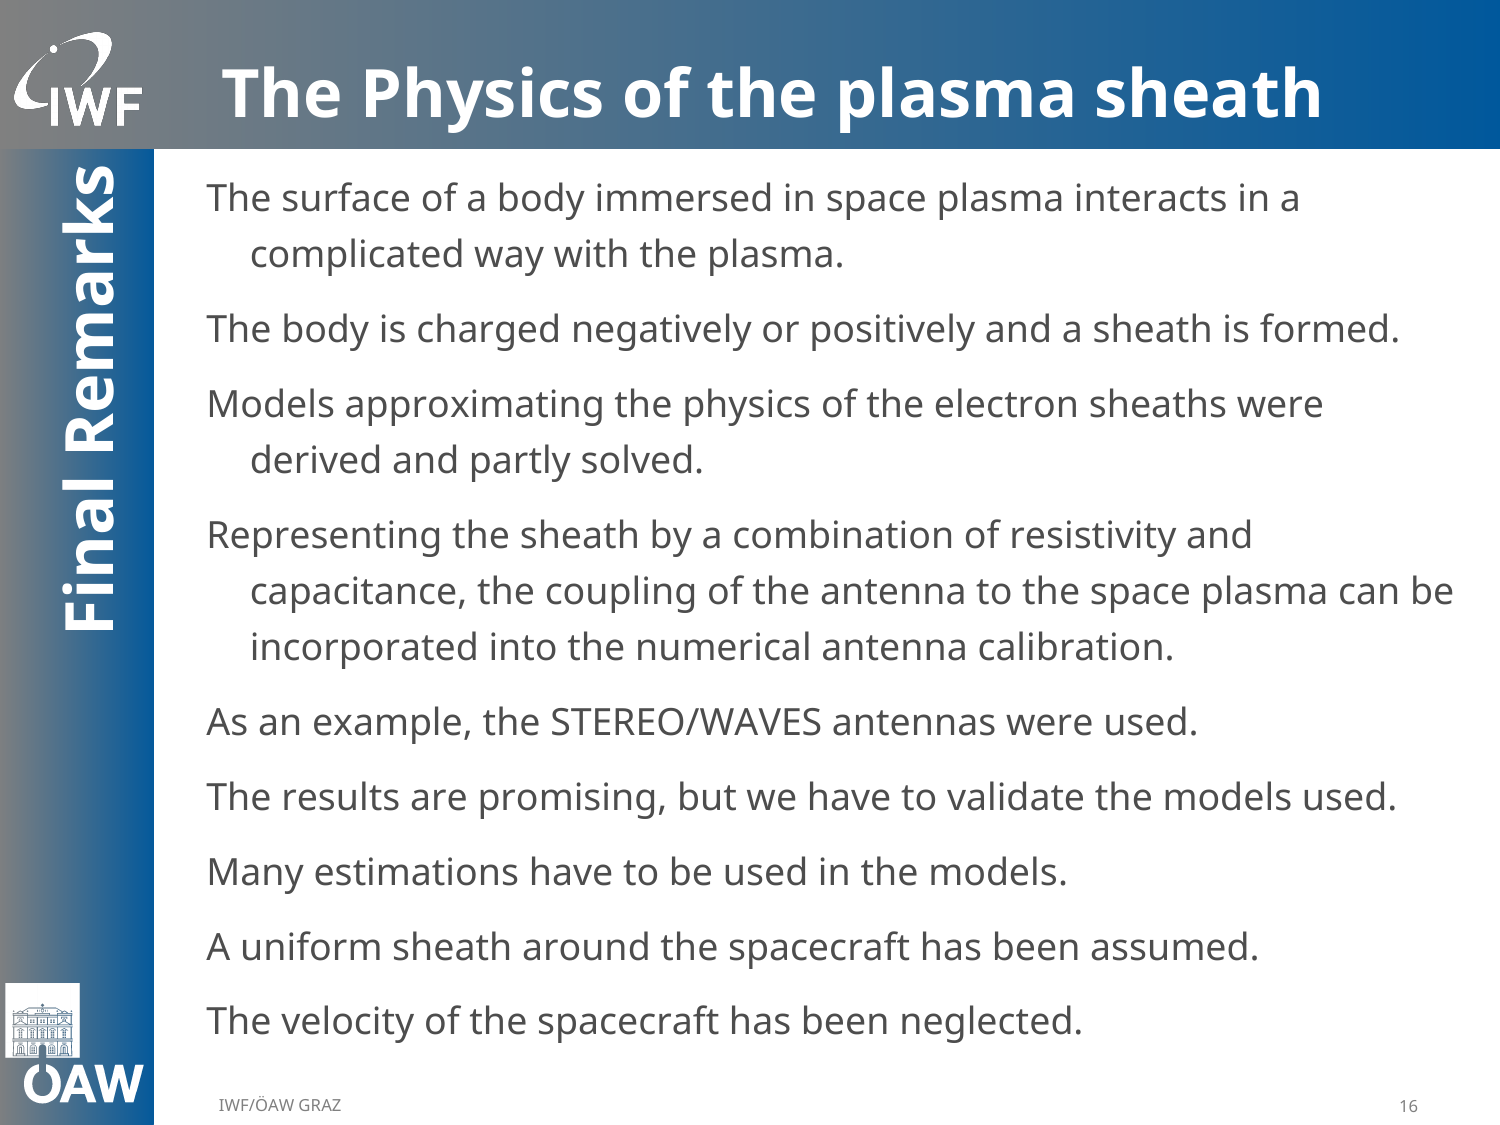

The Physics of the plasma sheath
# The surface of a body immersed in space plasma interacts in a complicated way with the plasma.
The body is charged negatively or positively and a sheath is formed.
Models approximating the physics of the electron sheaths were derived and partly solved.
Representing the sheath by a combination of resistivity and capacitance, the coupling of the antenna to the space plasma can be incorporated into the numerical antenna calibration.
As an example, the STEREO/WAVES antennas were used.
The results are promising, but we have to validate the models used.
Many estimations have to be used in the models.
A uniform sheath around the spacecraft has been assumed.
The velocity of the spacecraft has been neglected.
Final Remarks
IWF/ÖAW GRAZ
16